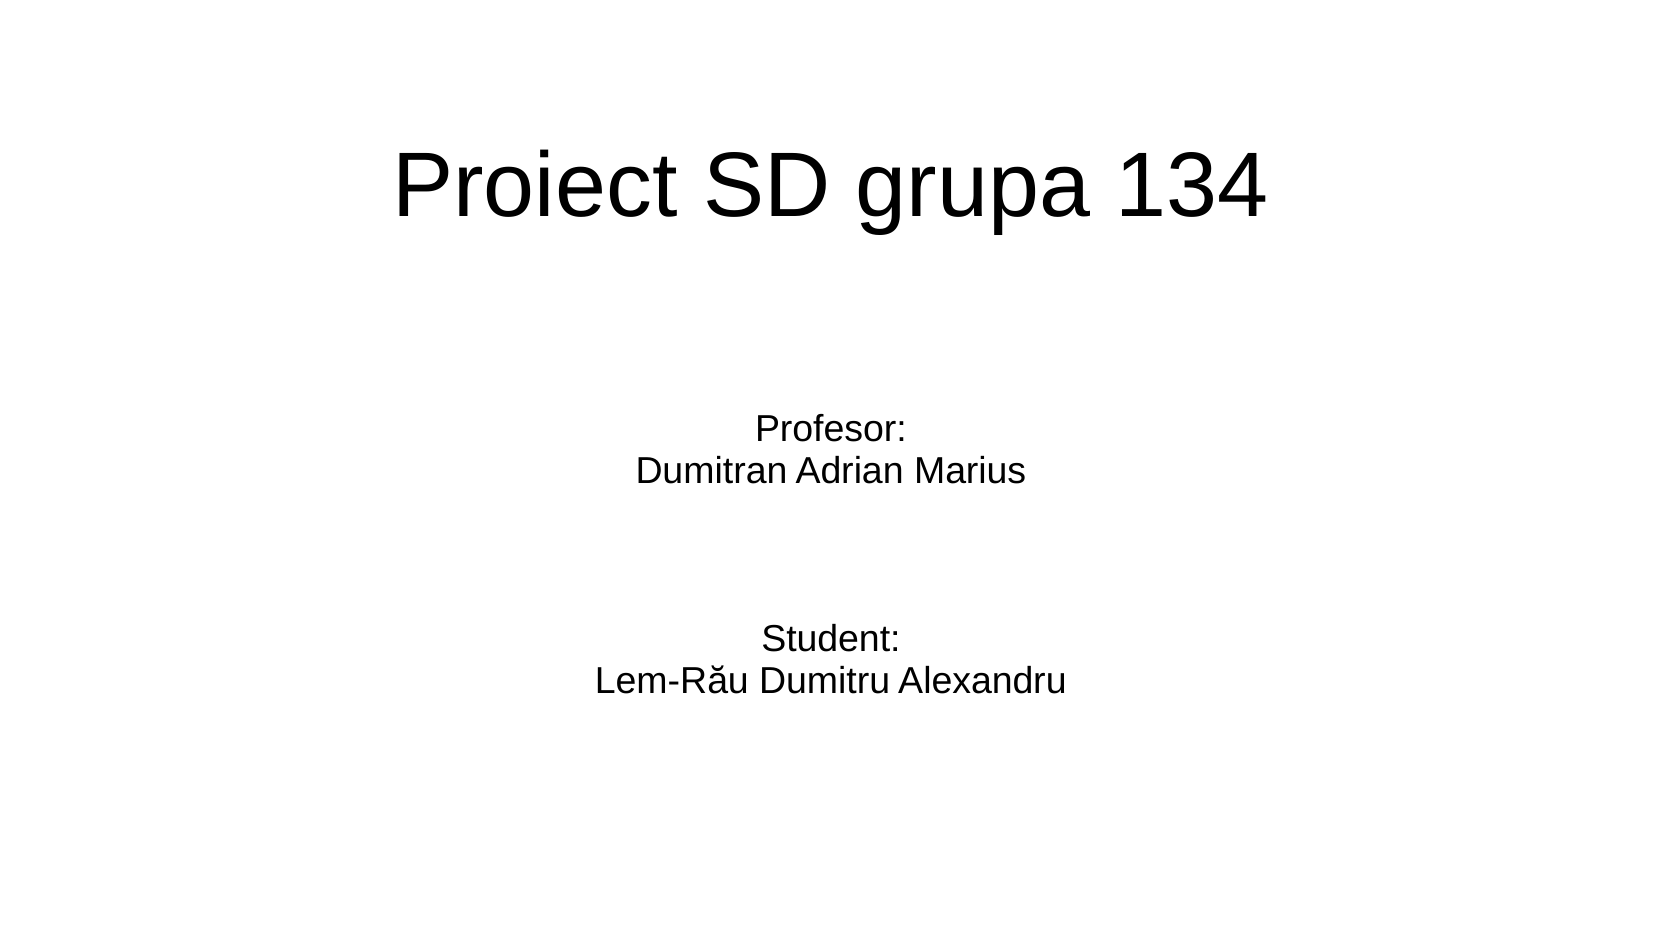

# Proiect SD grupa 134
Profesor:
Dumitran Adrian Marius
Student:
Lem-Rău Dumitru Alexandru